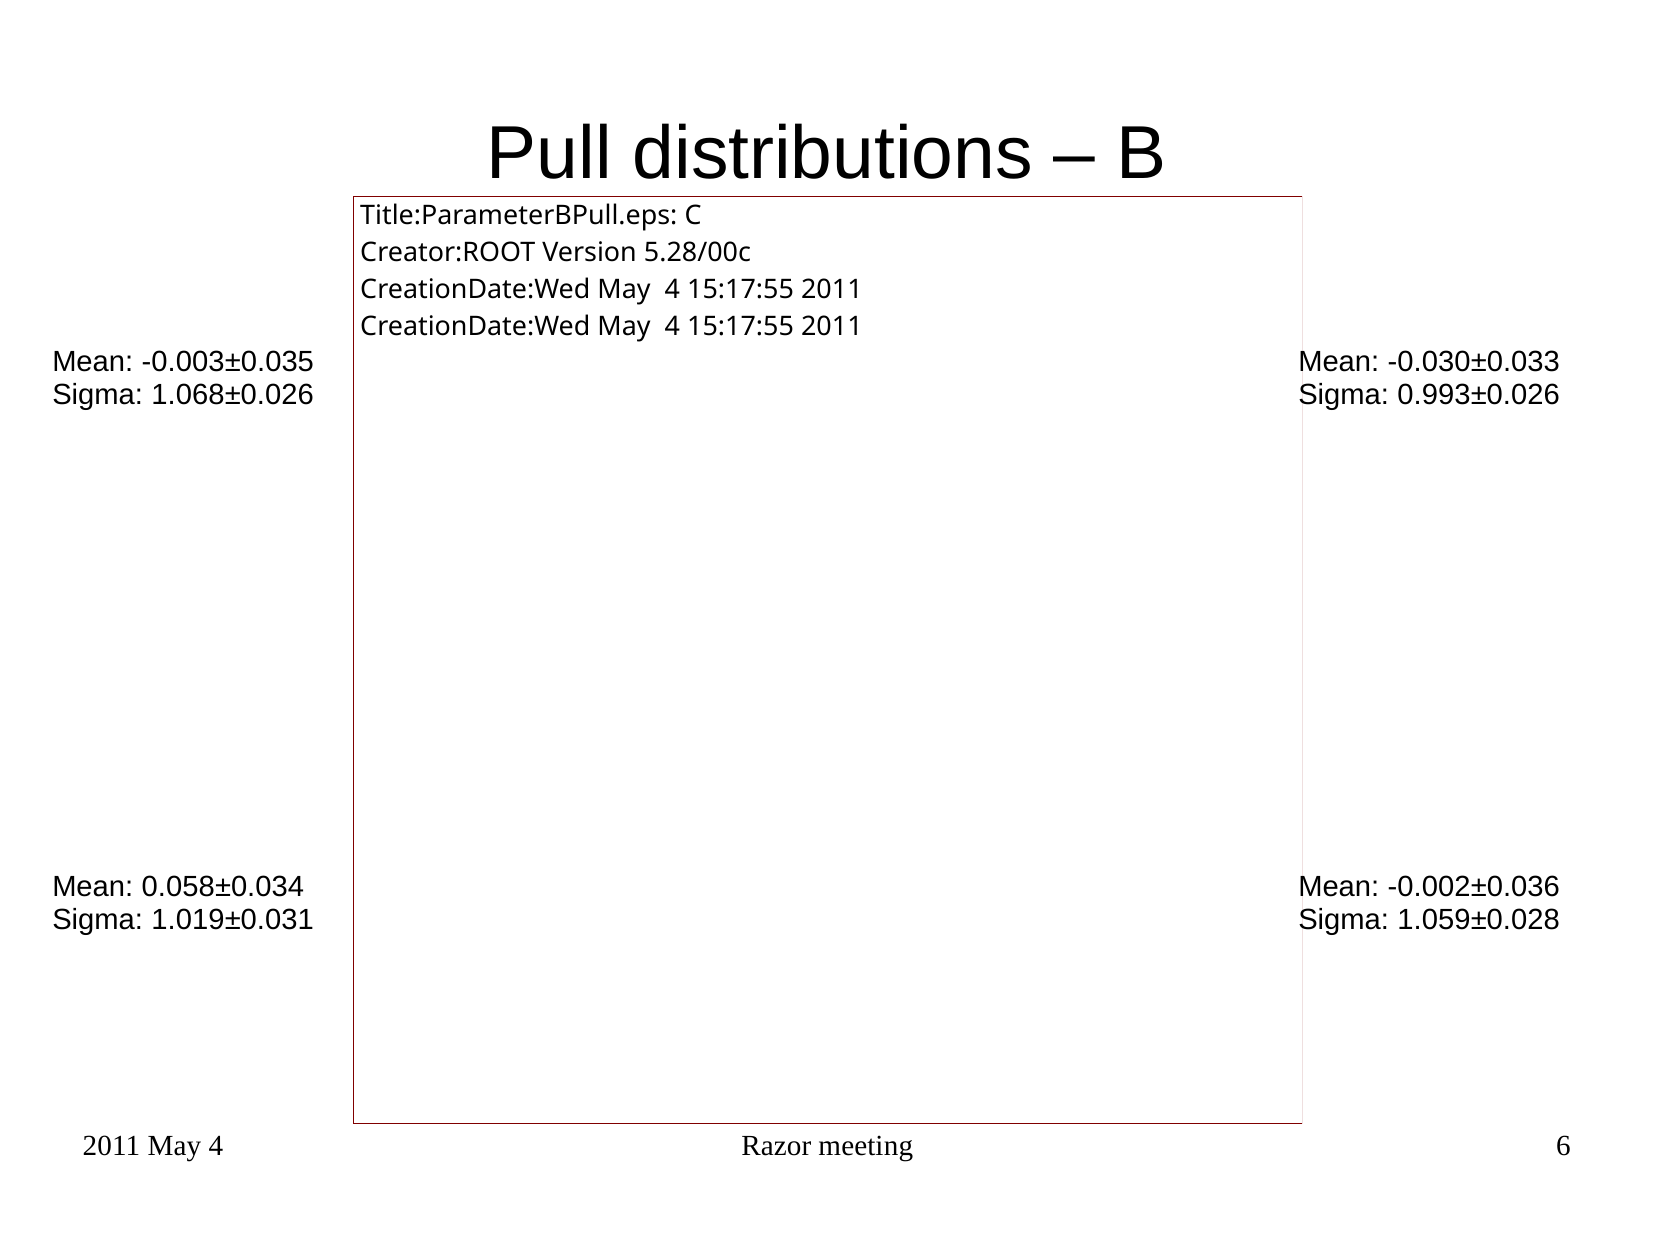

# Pull distributions – B
Mean: -0.003±0.035
Sigma: 1.068±0.026
Mean: -0.030±0.033
Sigma: 0.993±0.026
Mean: 0.058±0.034
Sigma: 1.019±0.031
Mean: -0.002±0.036
Sigma: 1.059±0.028
2011 May 4
Razor meeting
6